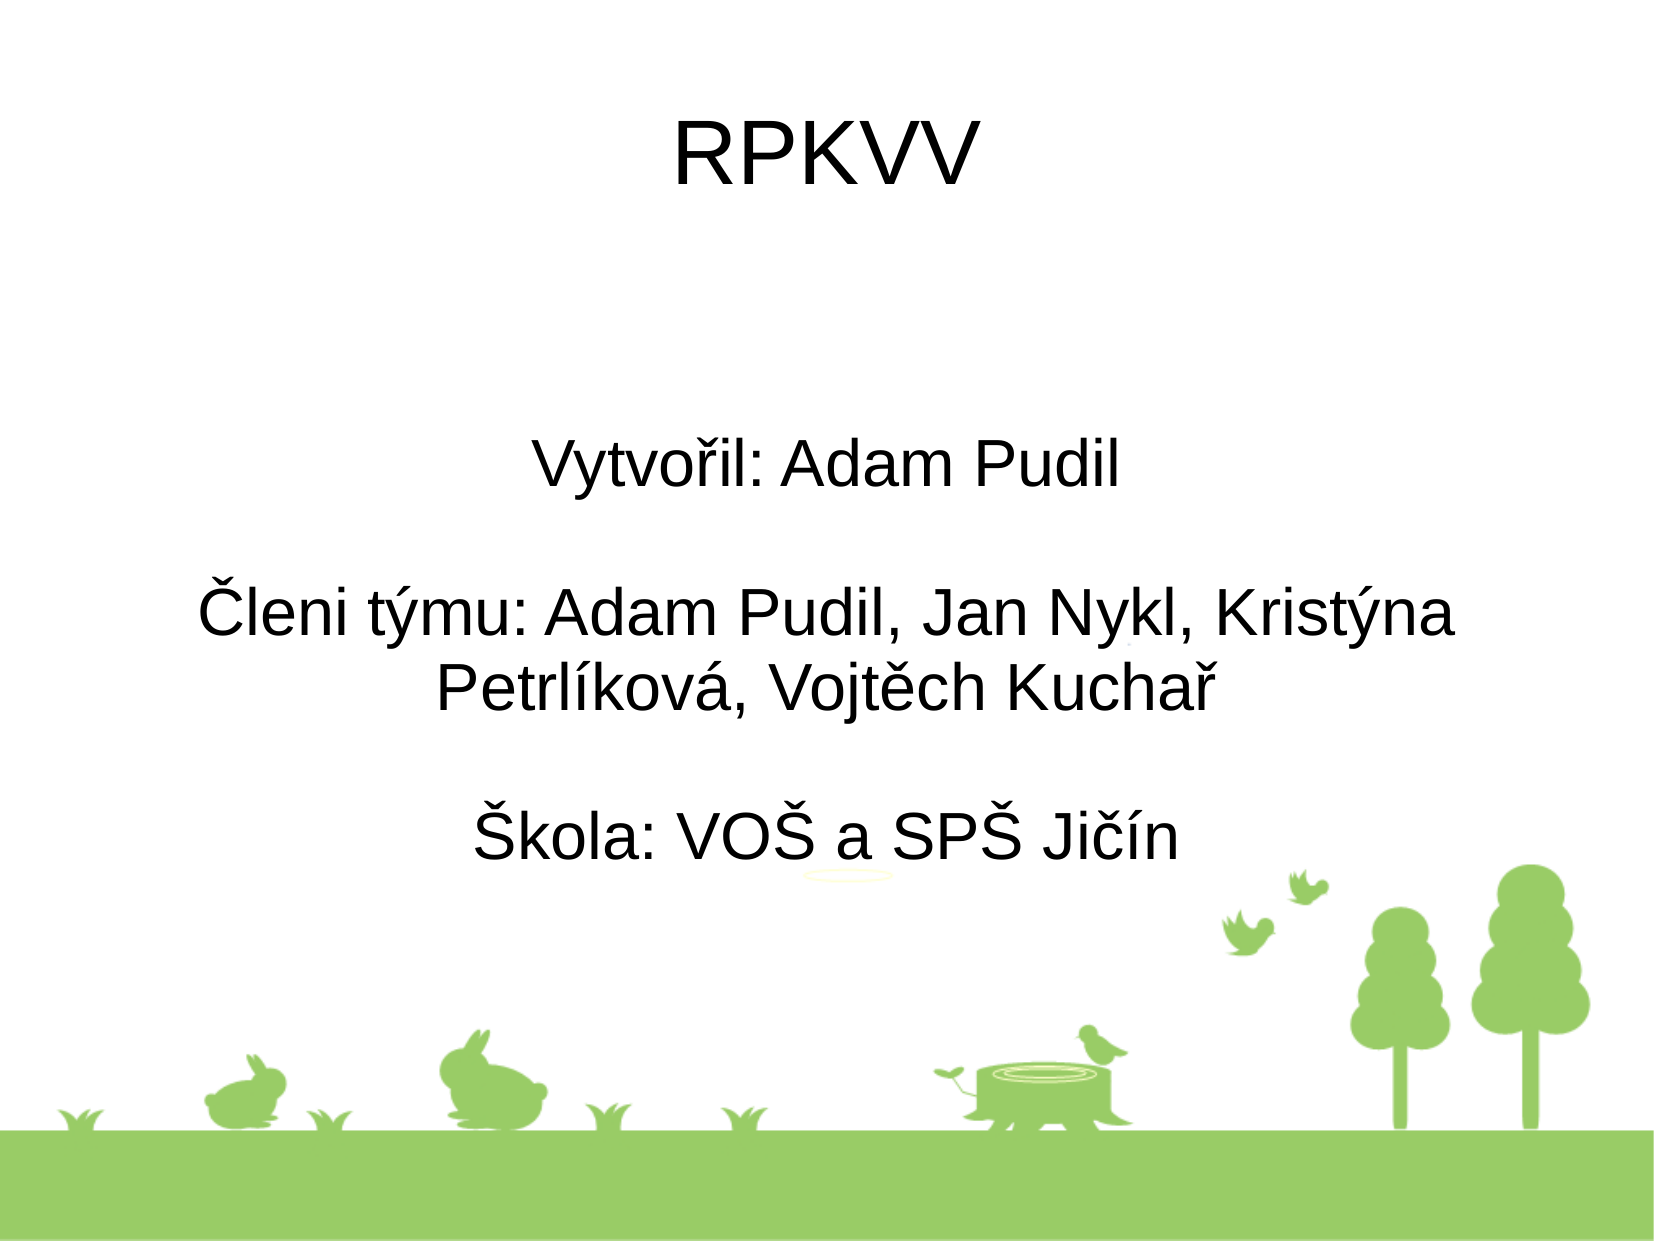

# RPKVV
Vytvořil: Adam Pudil
Členi týmu: Adam Pudil, Jan Nykl, Kristýna Petrlíková, Vojtěch Kuchař
Škola: VOŠ a SPŠ Jičín